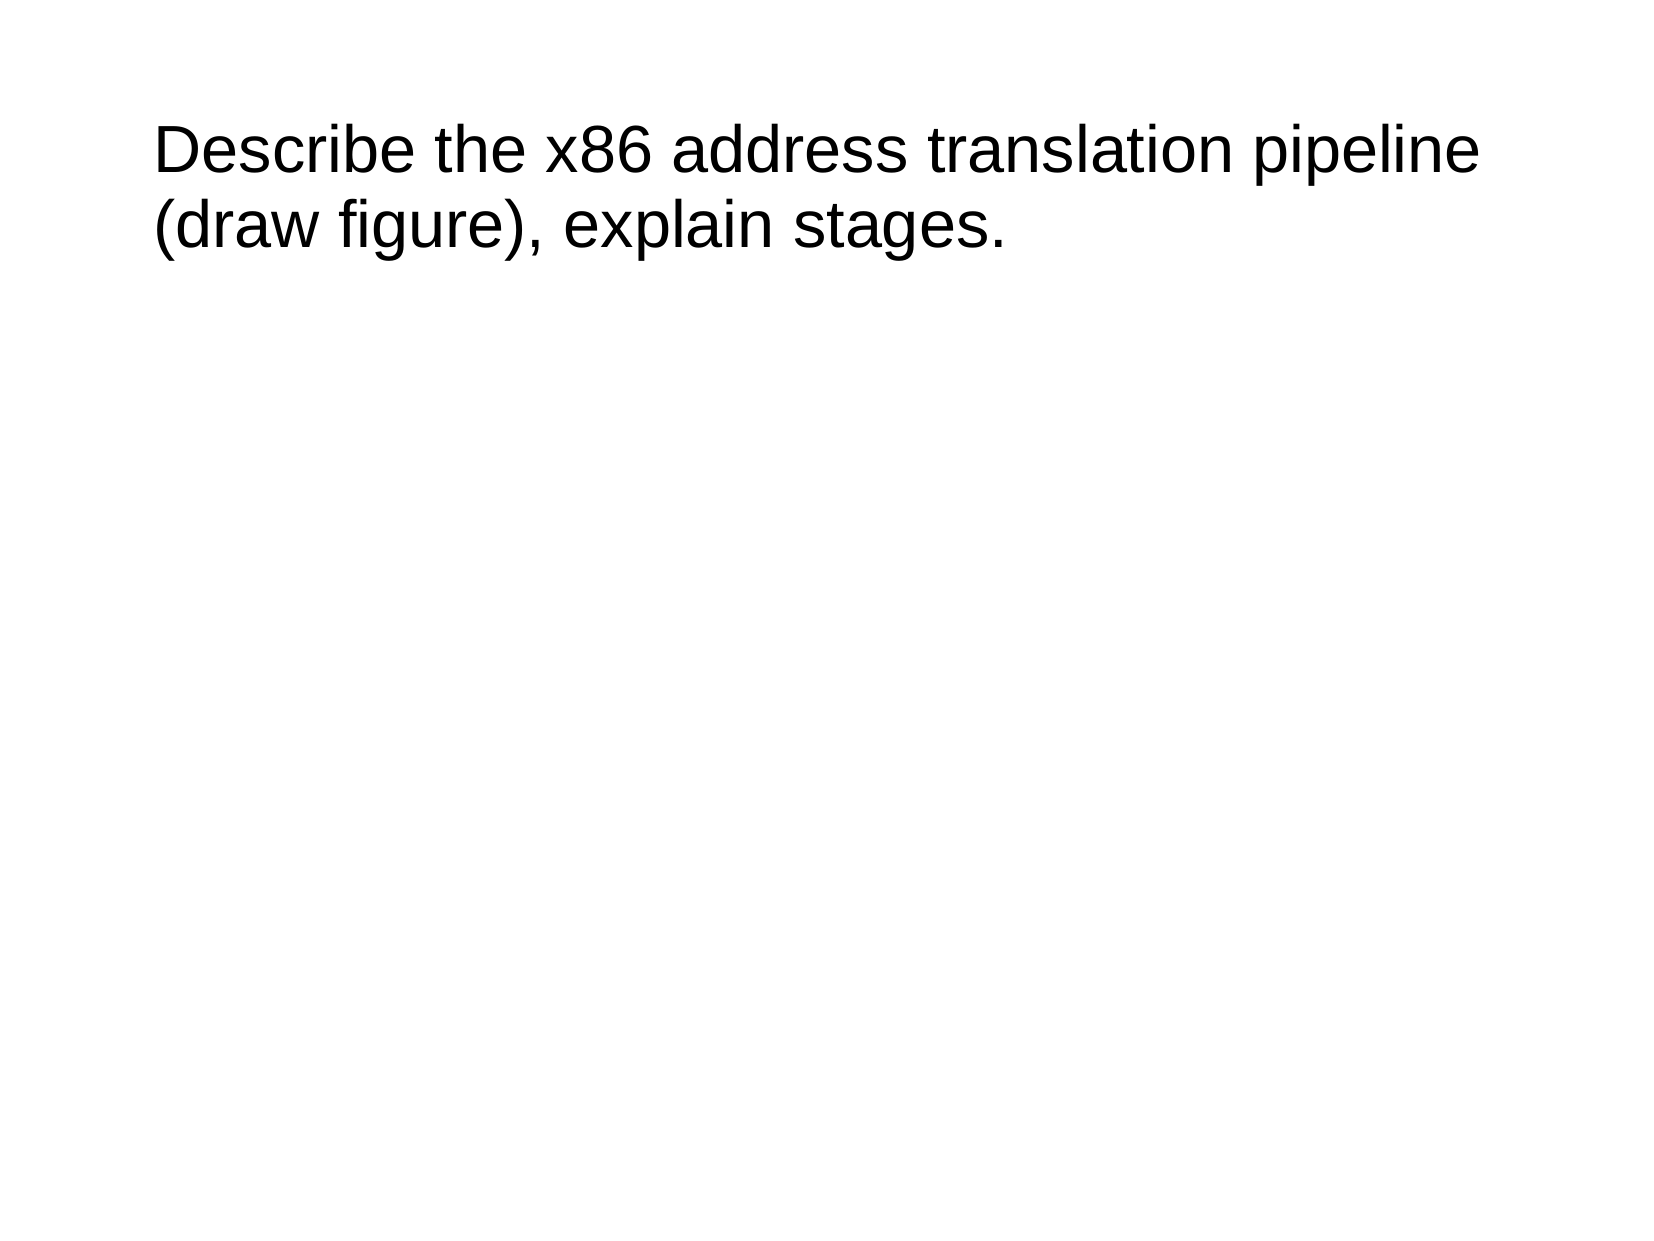

# Describe the x86 address translation pipeline (draw figure), explain stages.